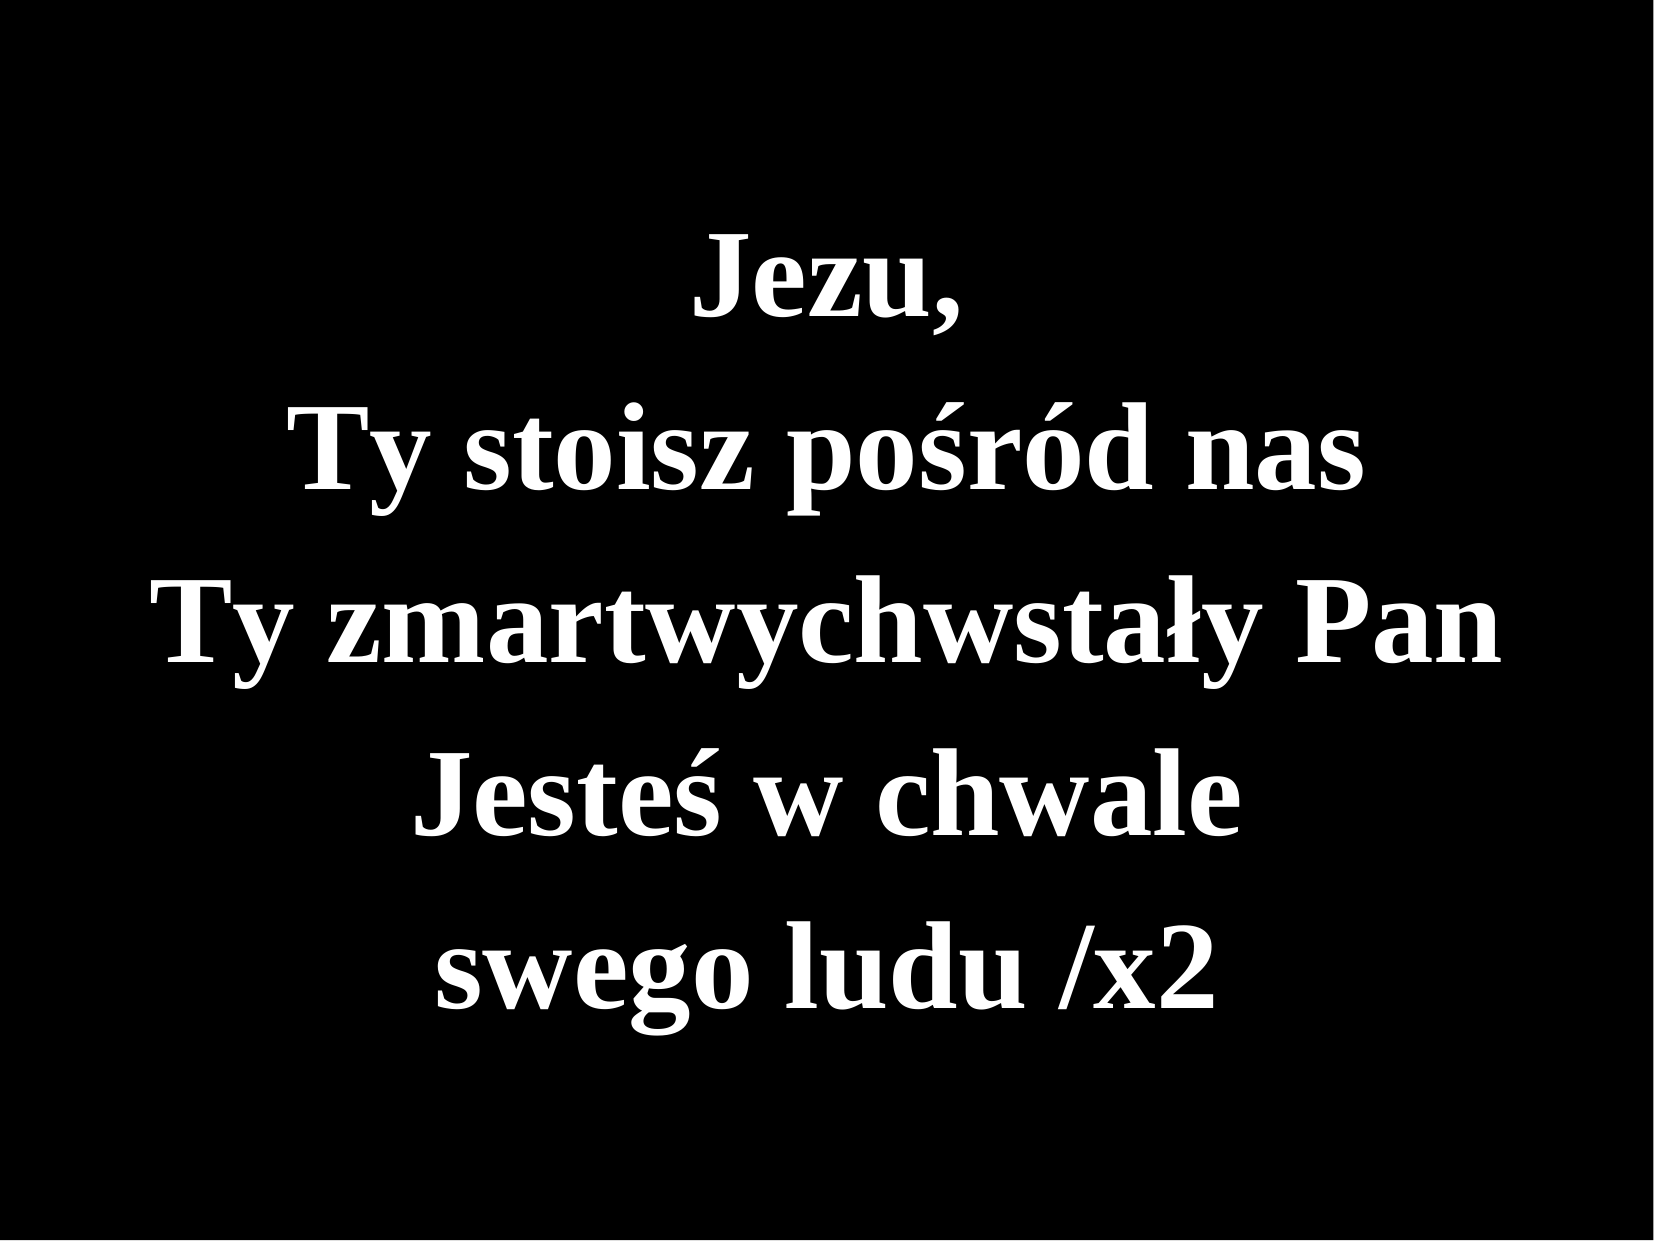

# Jezu, ppp Ty stoisz pośród nas ppp Ty zmartwychwstały Pan ppp Jesteś w chwale ppp swego ludu /x2